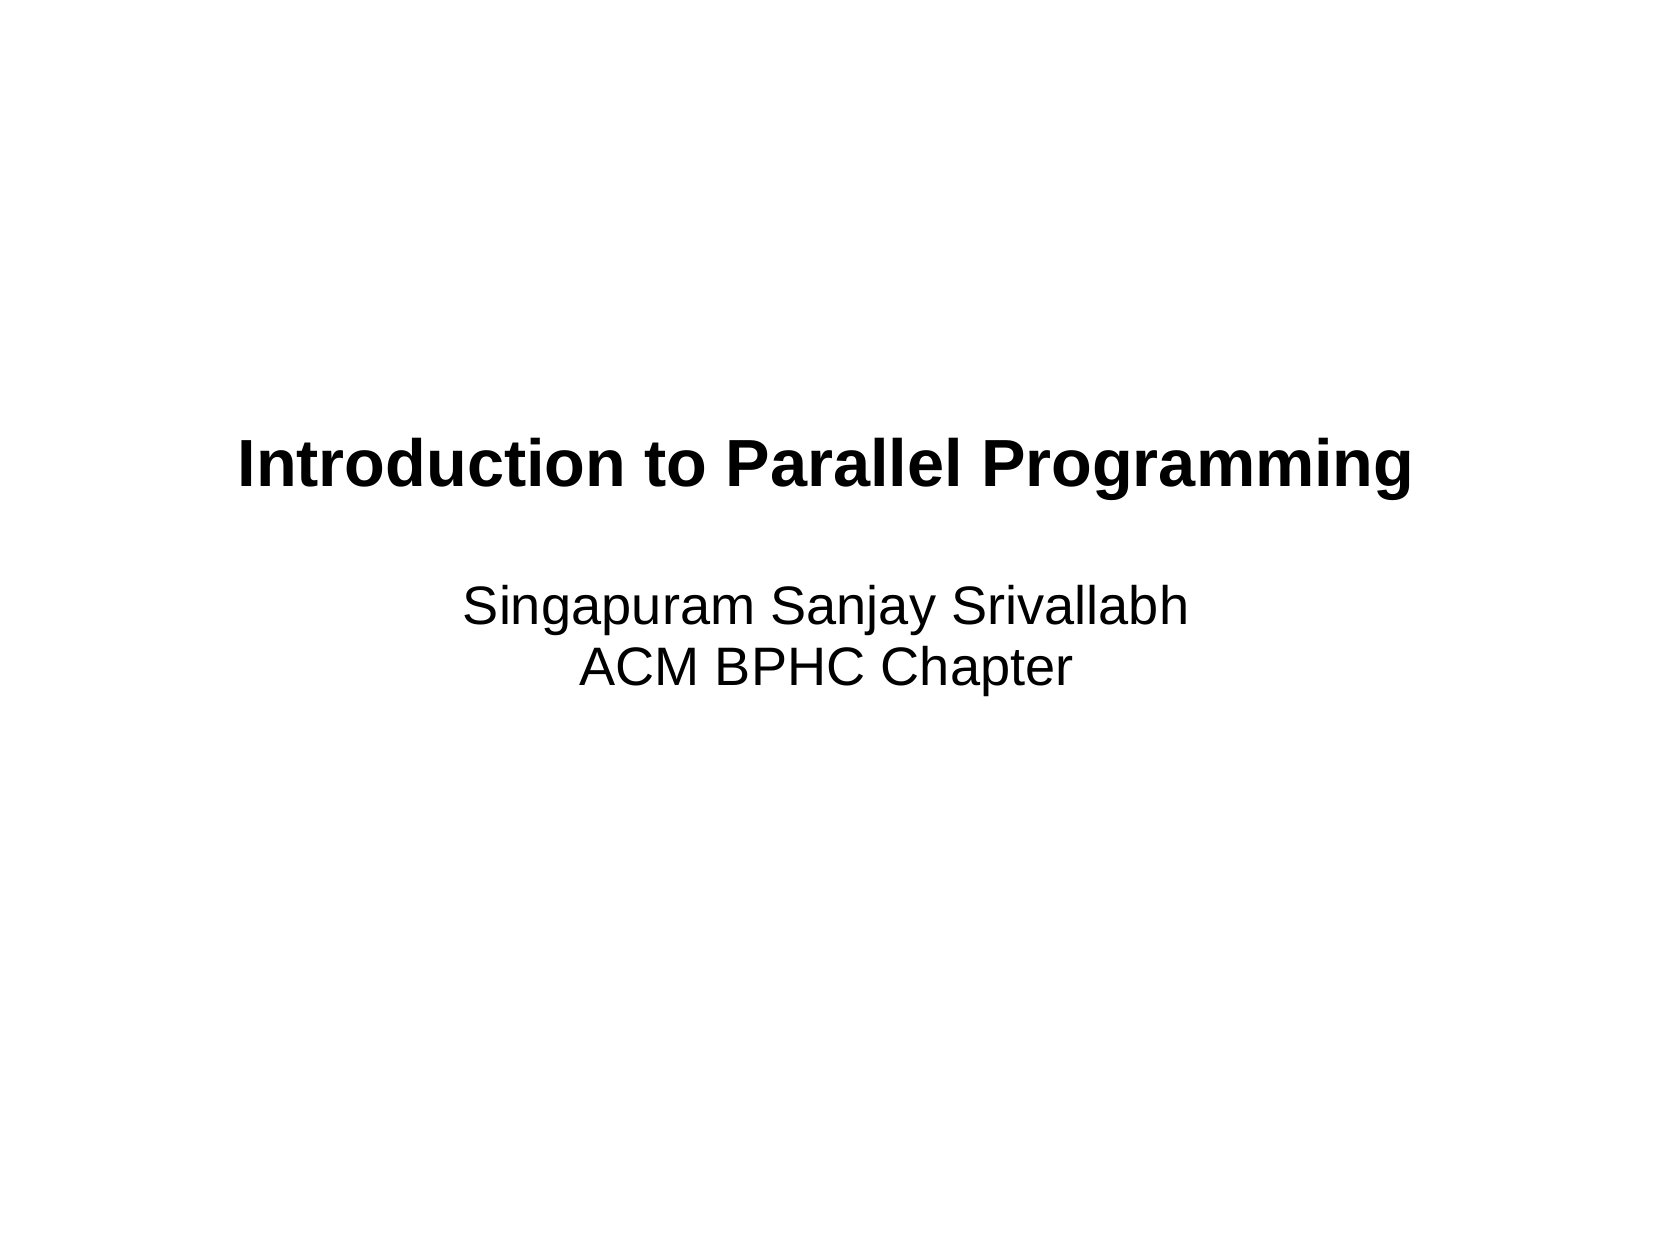

# Introduction to Parallel Programming
Singapuram Sanjay Srivallabh
ACM BPHC Chapter